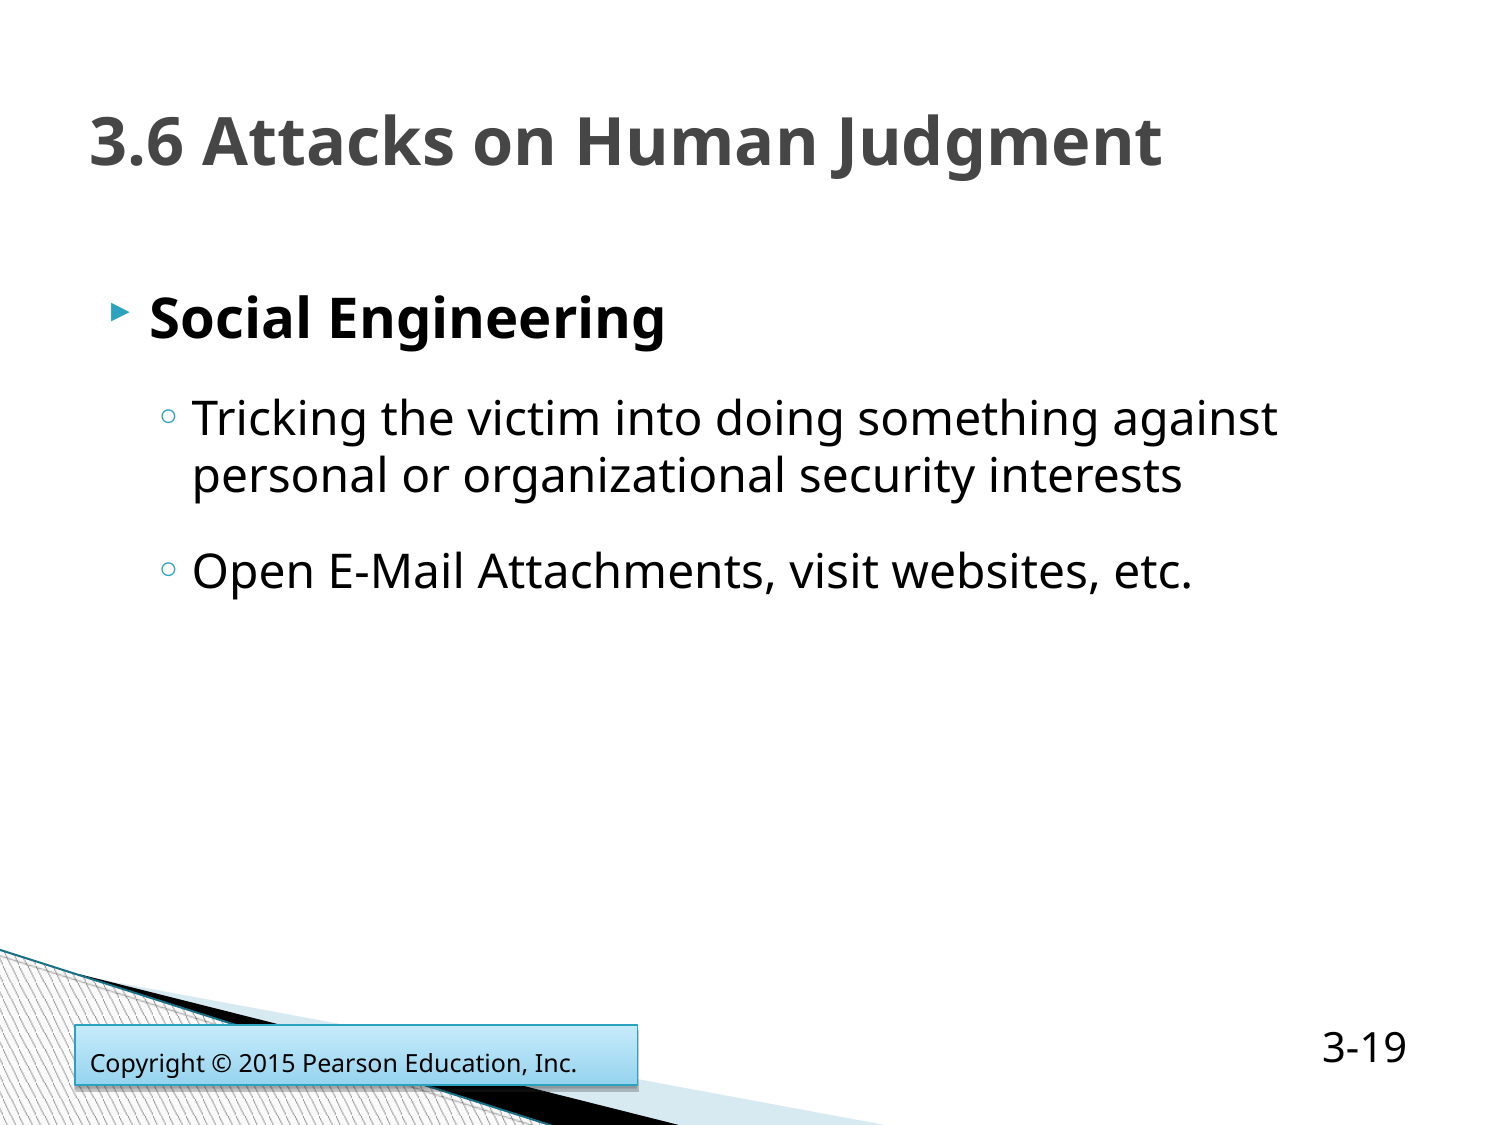

3.6 Attacks on Human Judgment
# Social Engineering
Tricking the victim into doing something against personal or organizational security interests
Open E-Mail Attachments, visit websites, etc.
Copyright © 2015 Pearson Education, Inc.